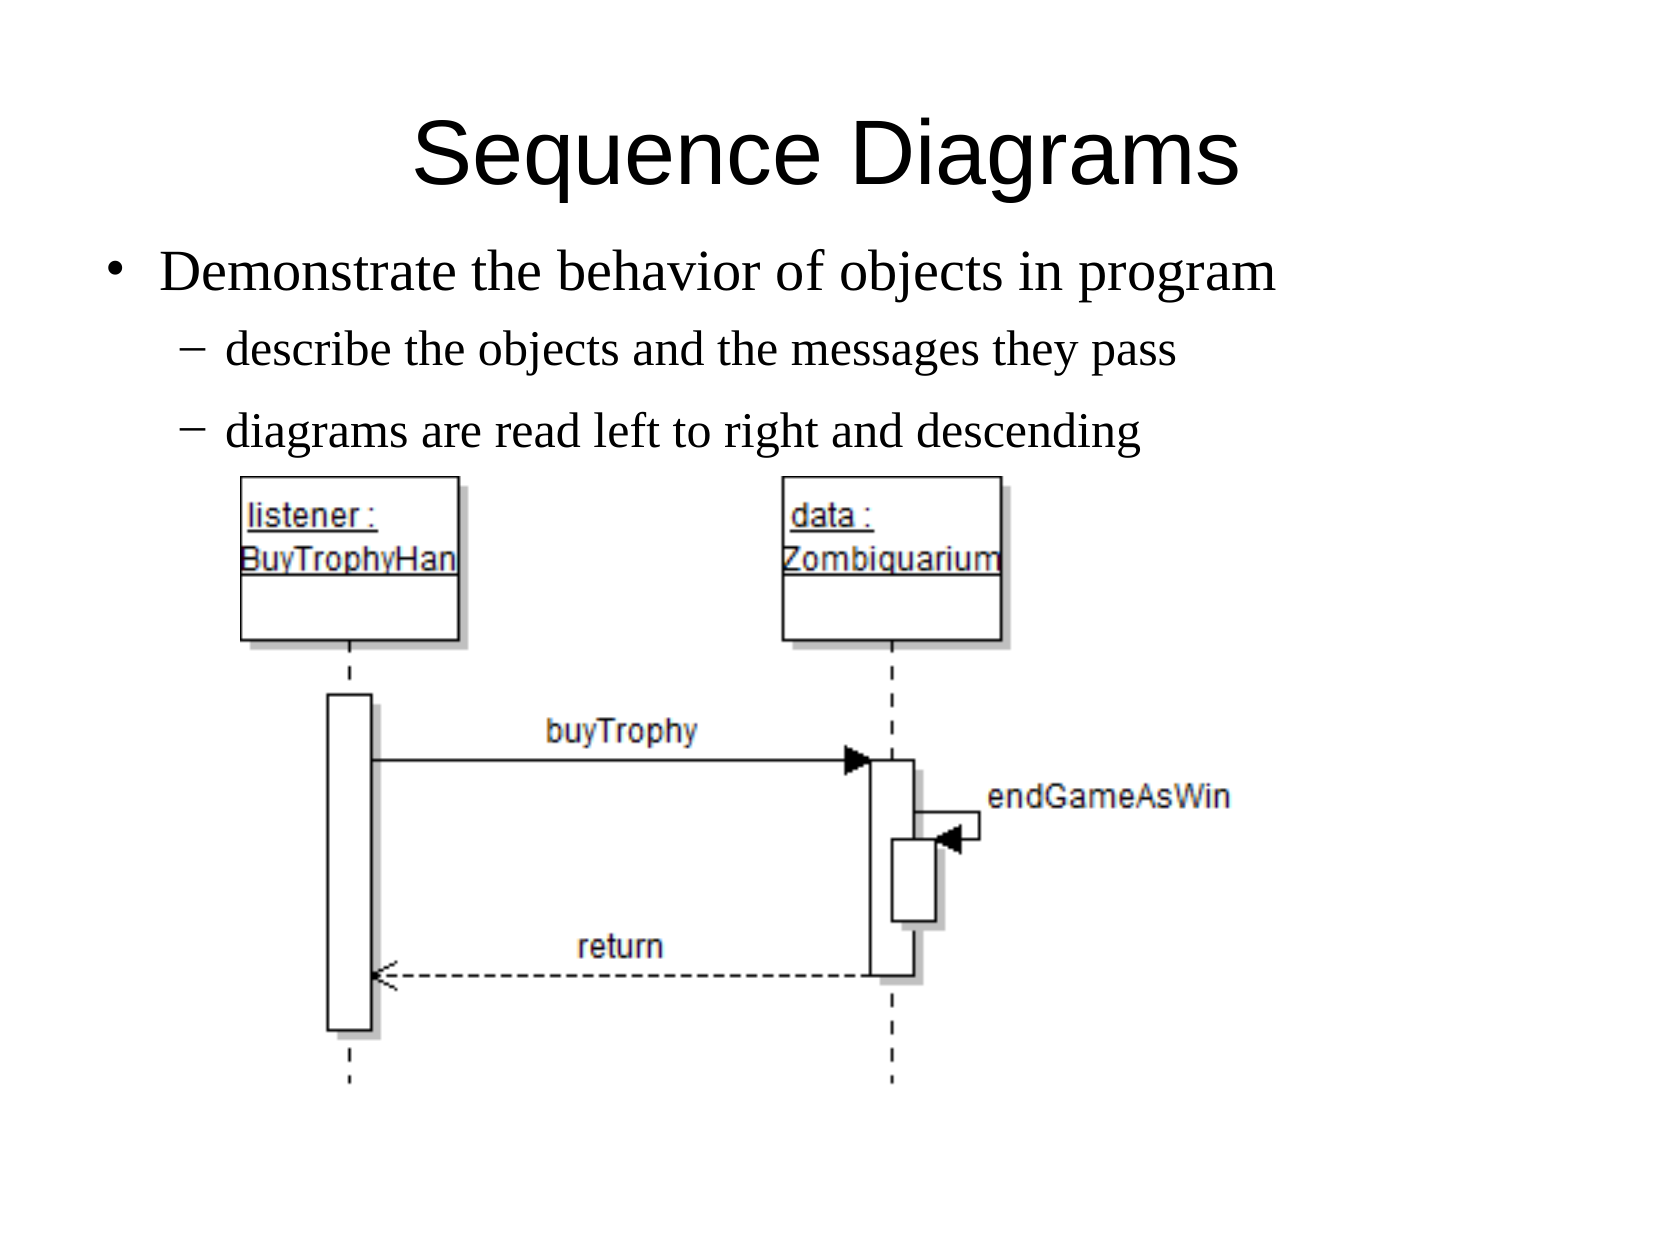

# Sequence Diagrams
Demonstrate the behavior of objects in program
describe the objects and the messages they pass
diagrams are read left to right and descending